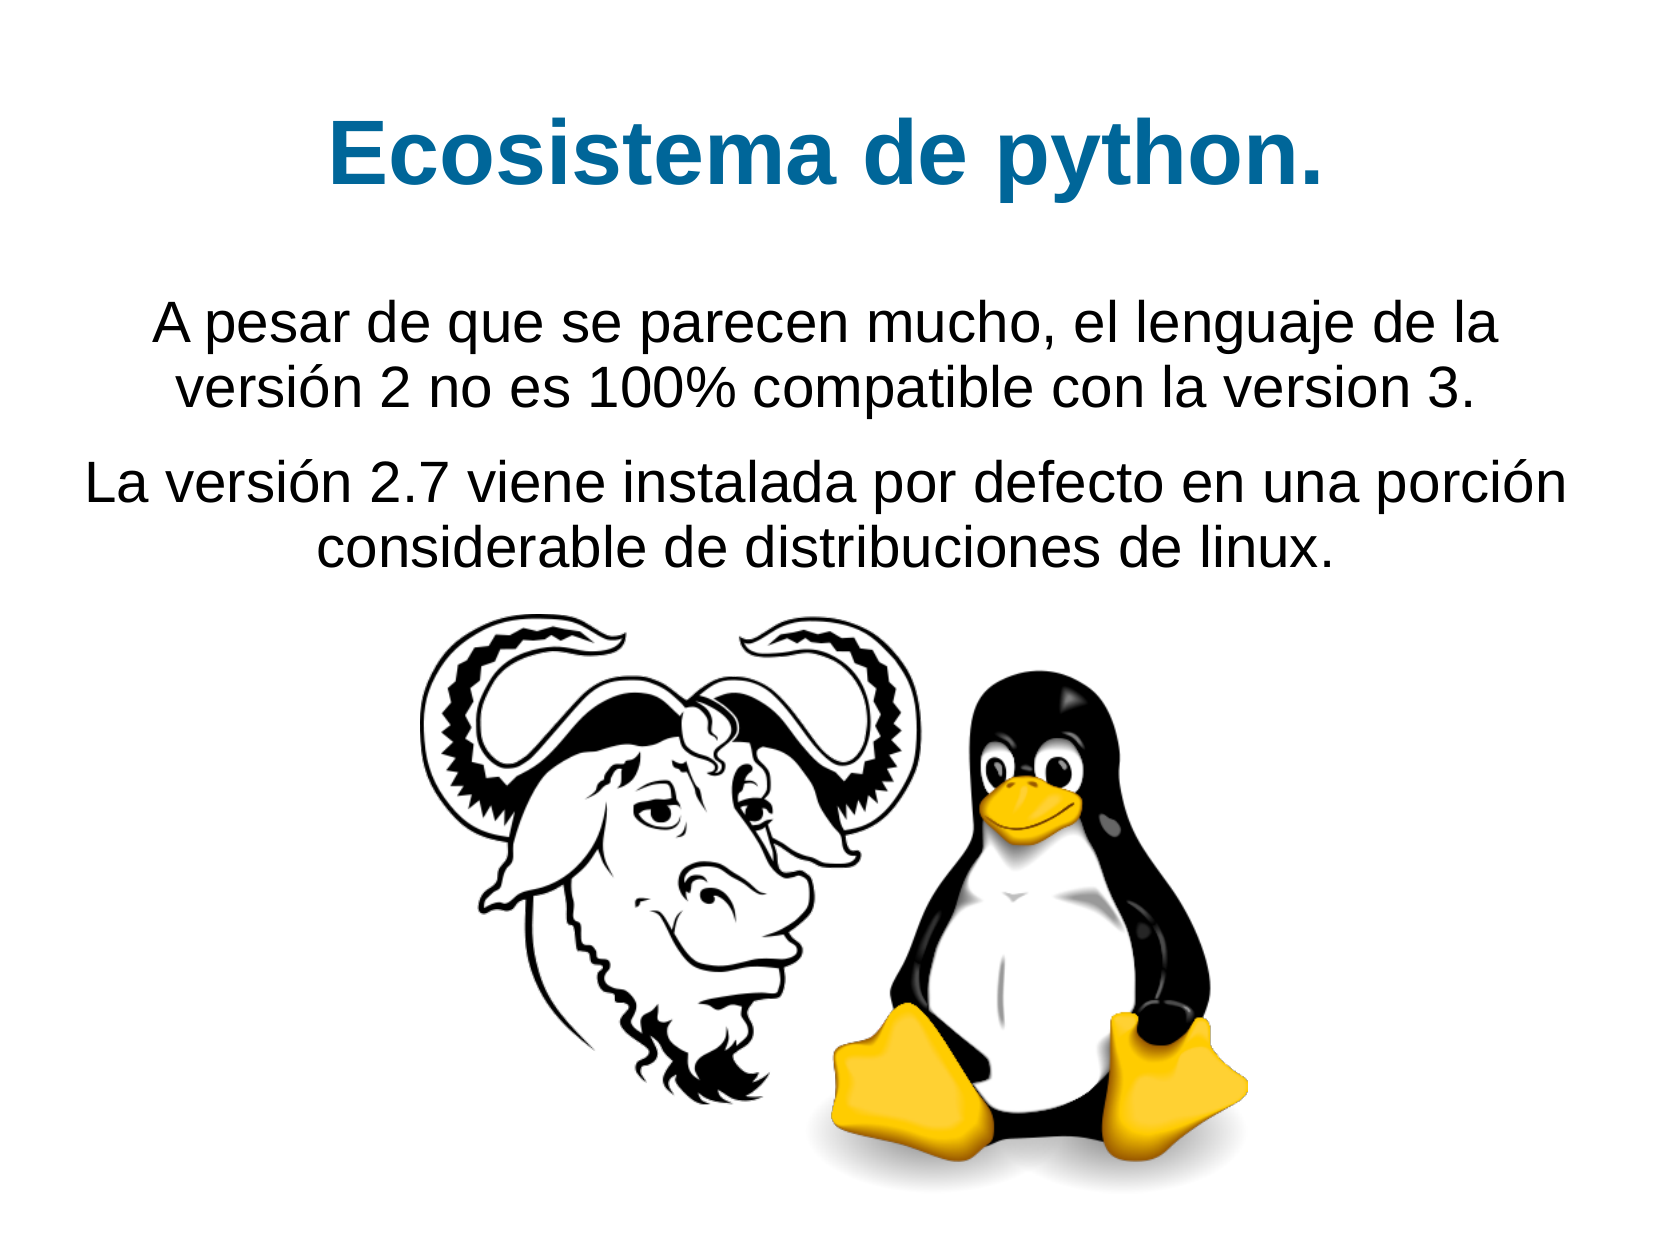

# Ecosistema de python.
A pesar de que se parecen mucho, el lenguaje de la versión 2 no es 100% compatible con la version 3.
La versión 2.7 viene instalada por defecto en una porción considerable de distribuciones de linux.